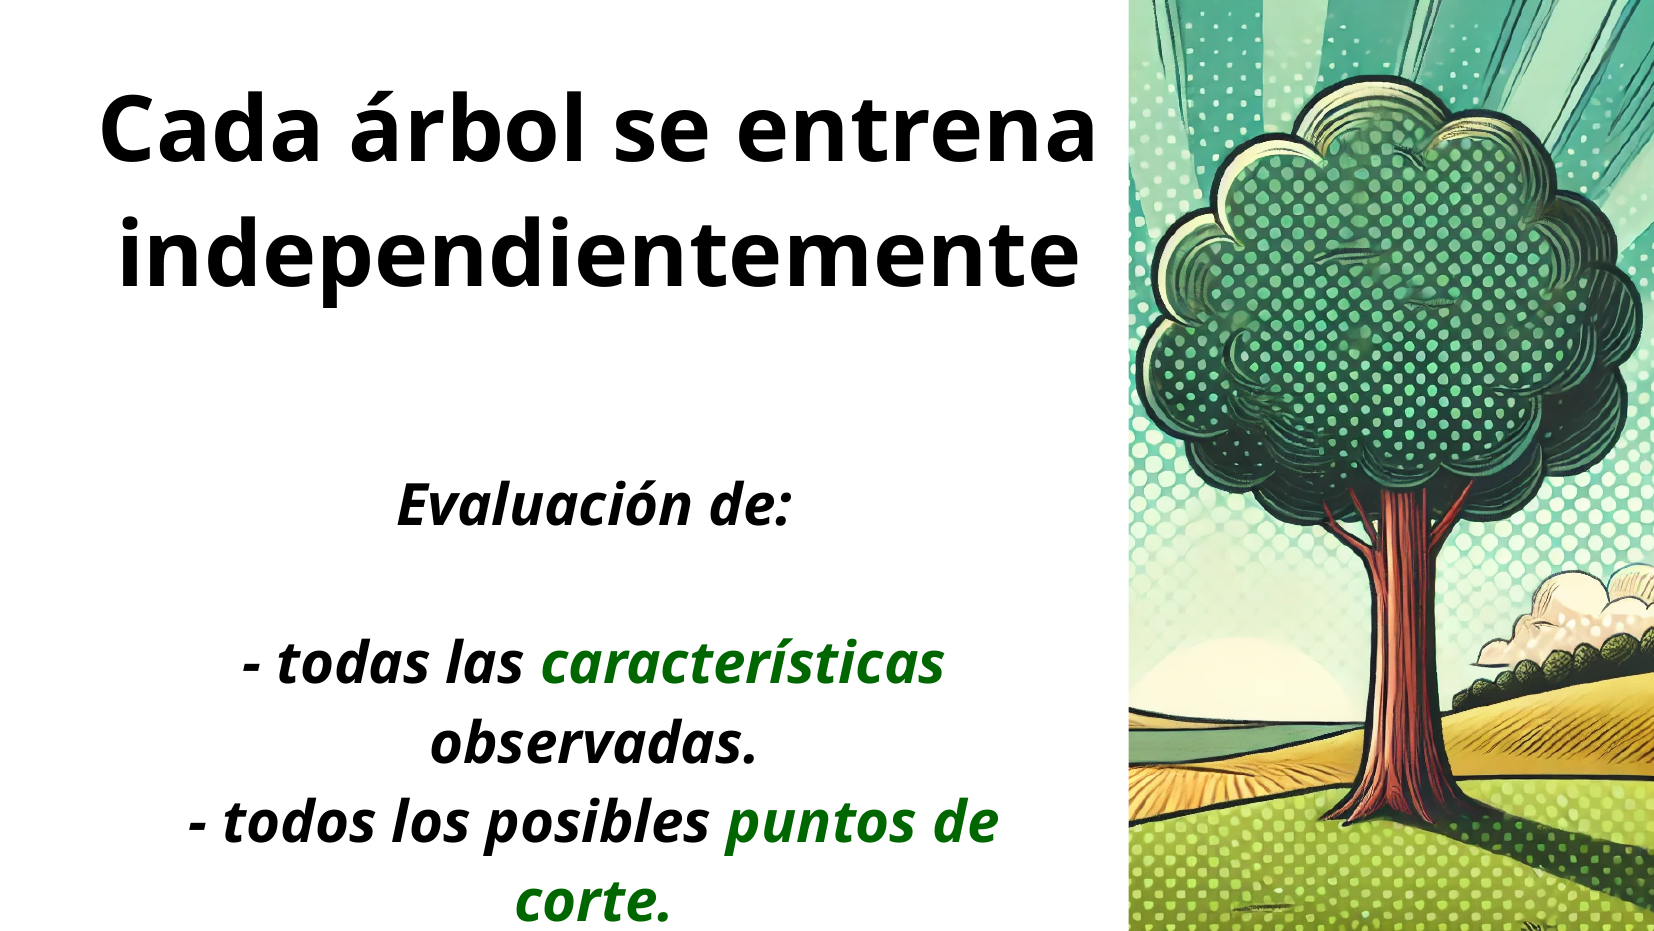

Cada árbol se entrena independientemente
Evaluación de:
- todas las características observadas.
- todos los posibles puntos de corte.